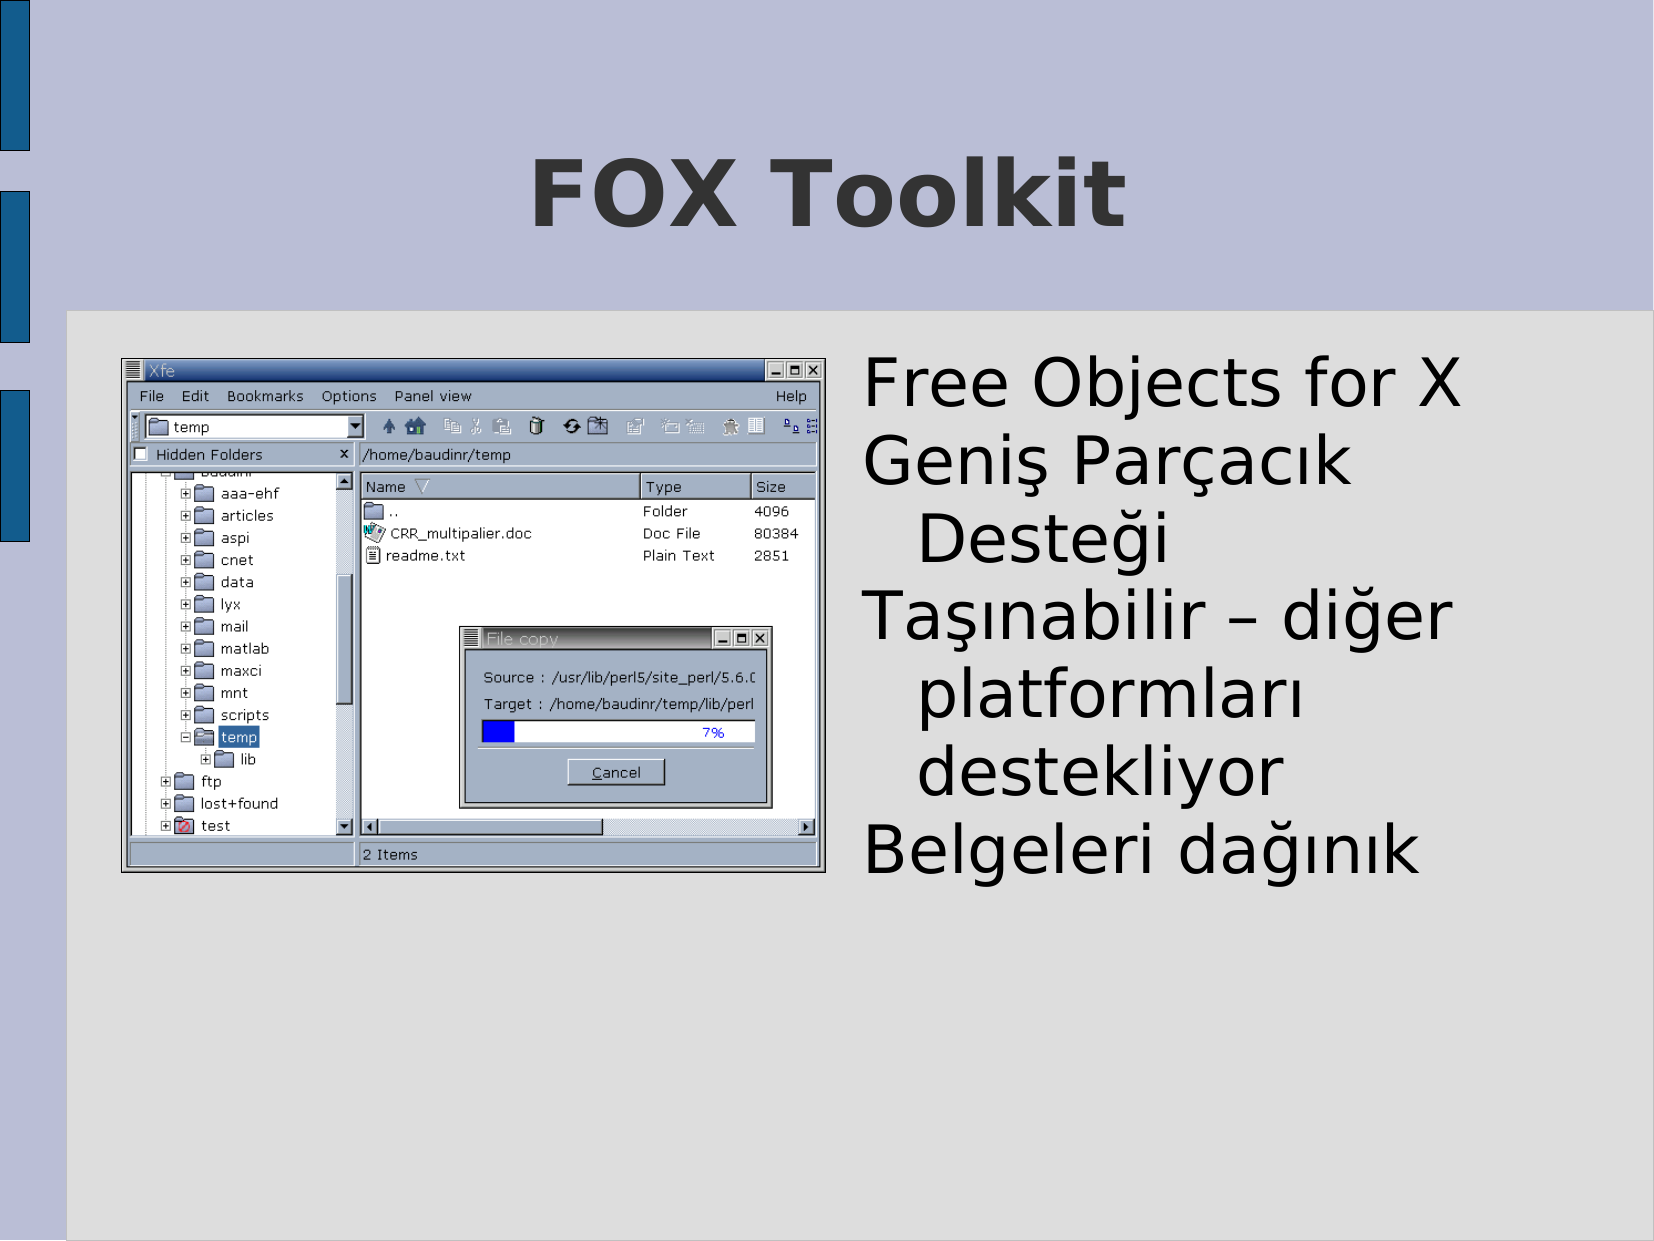

# FOX Toolkit
Free Objects for X
Geniş Parçacık Desteği
Taşınabilir – diğer platformları destekliyor
Belgeleri dağınık